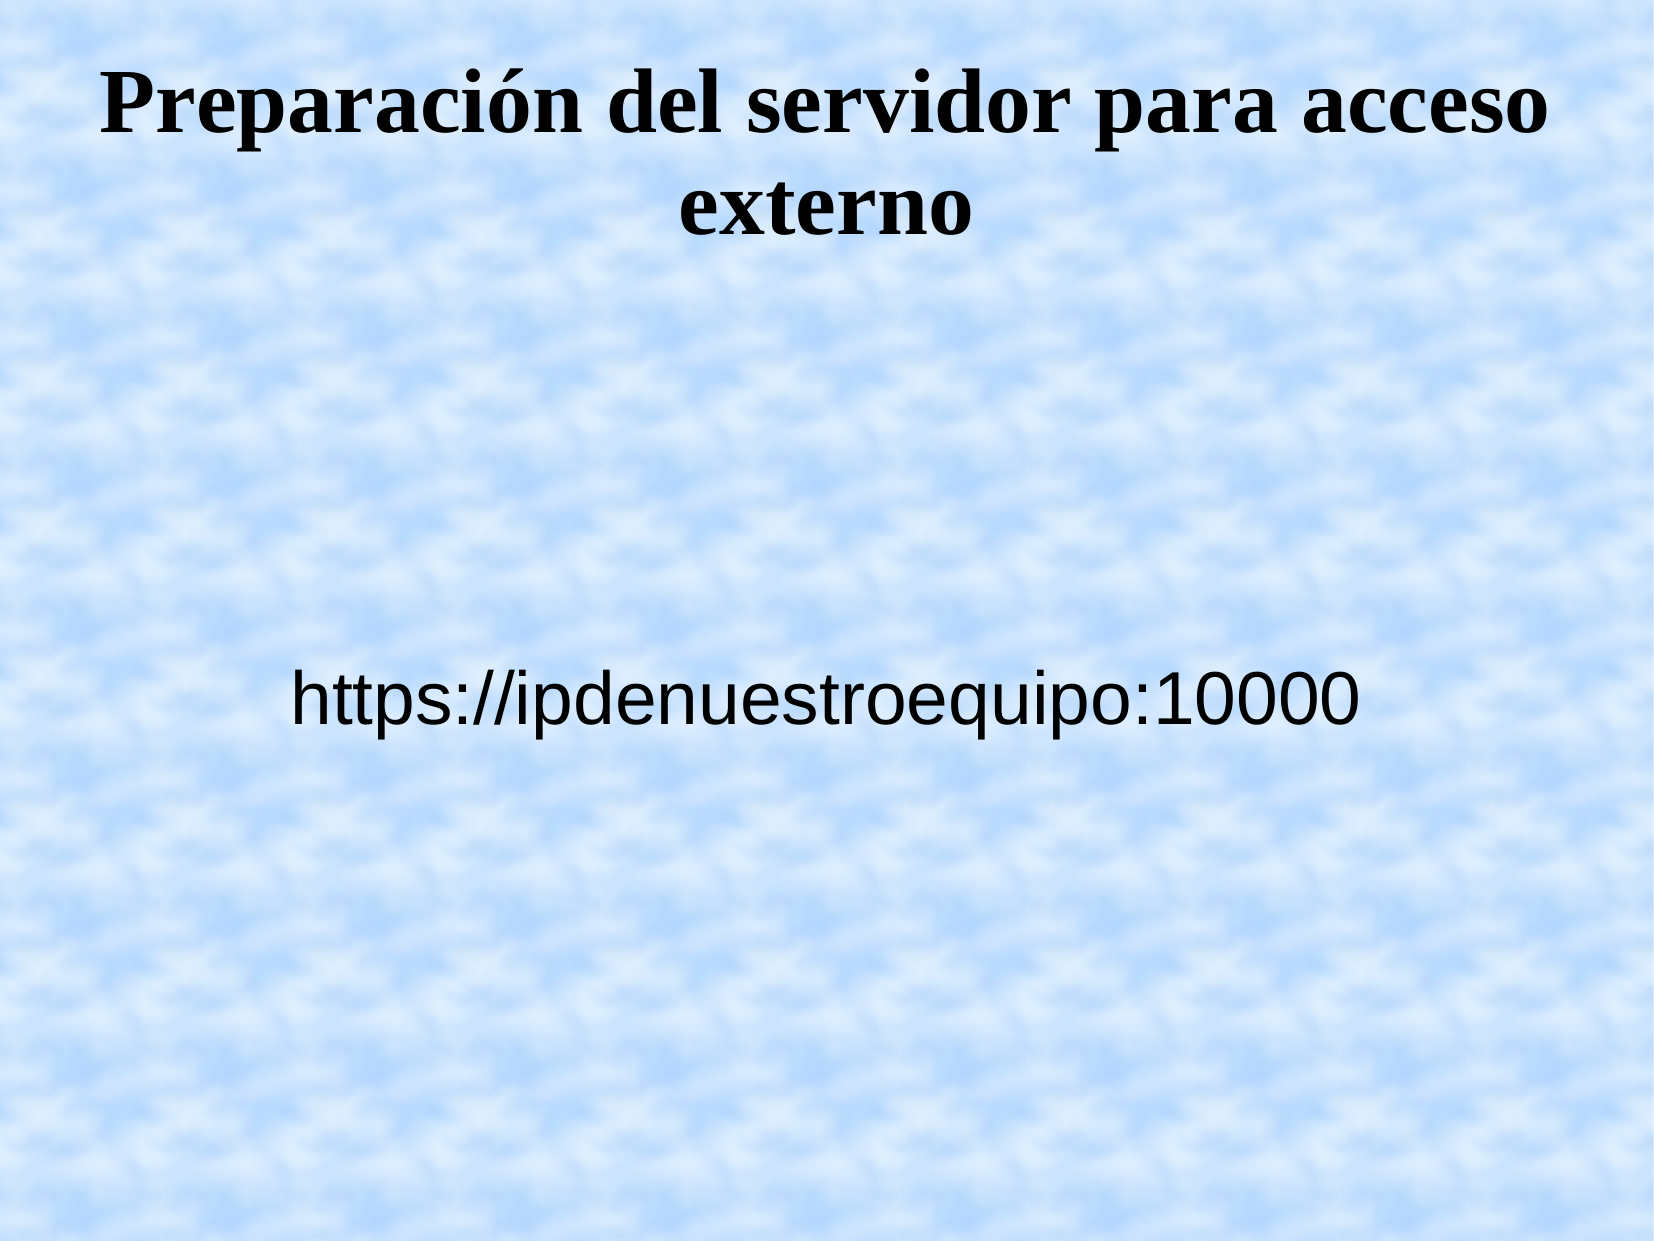

# Preparación del servidor para acceso externo
https://ipdenuestroequipo:10000